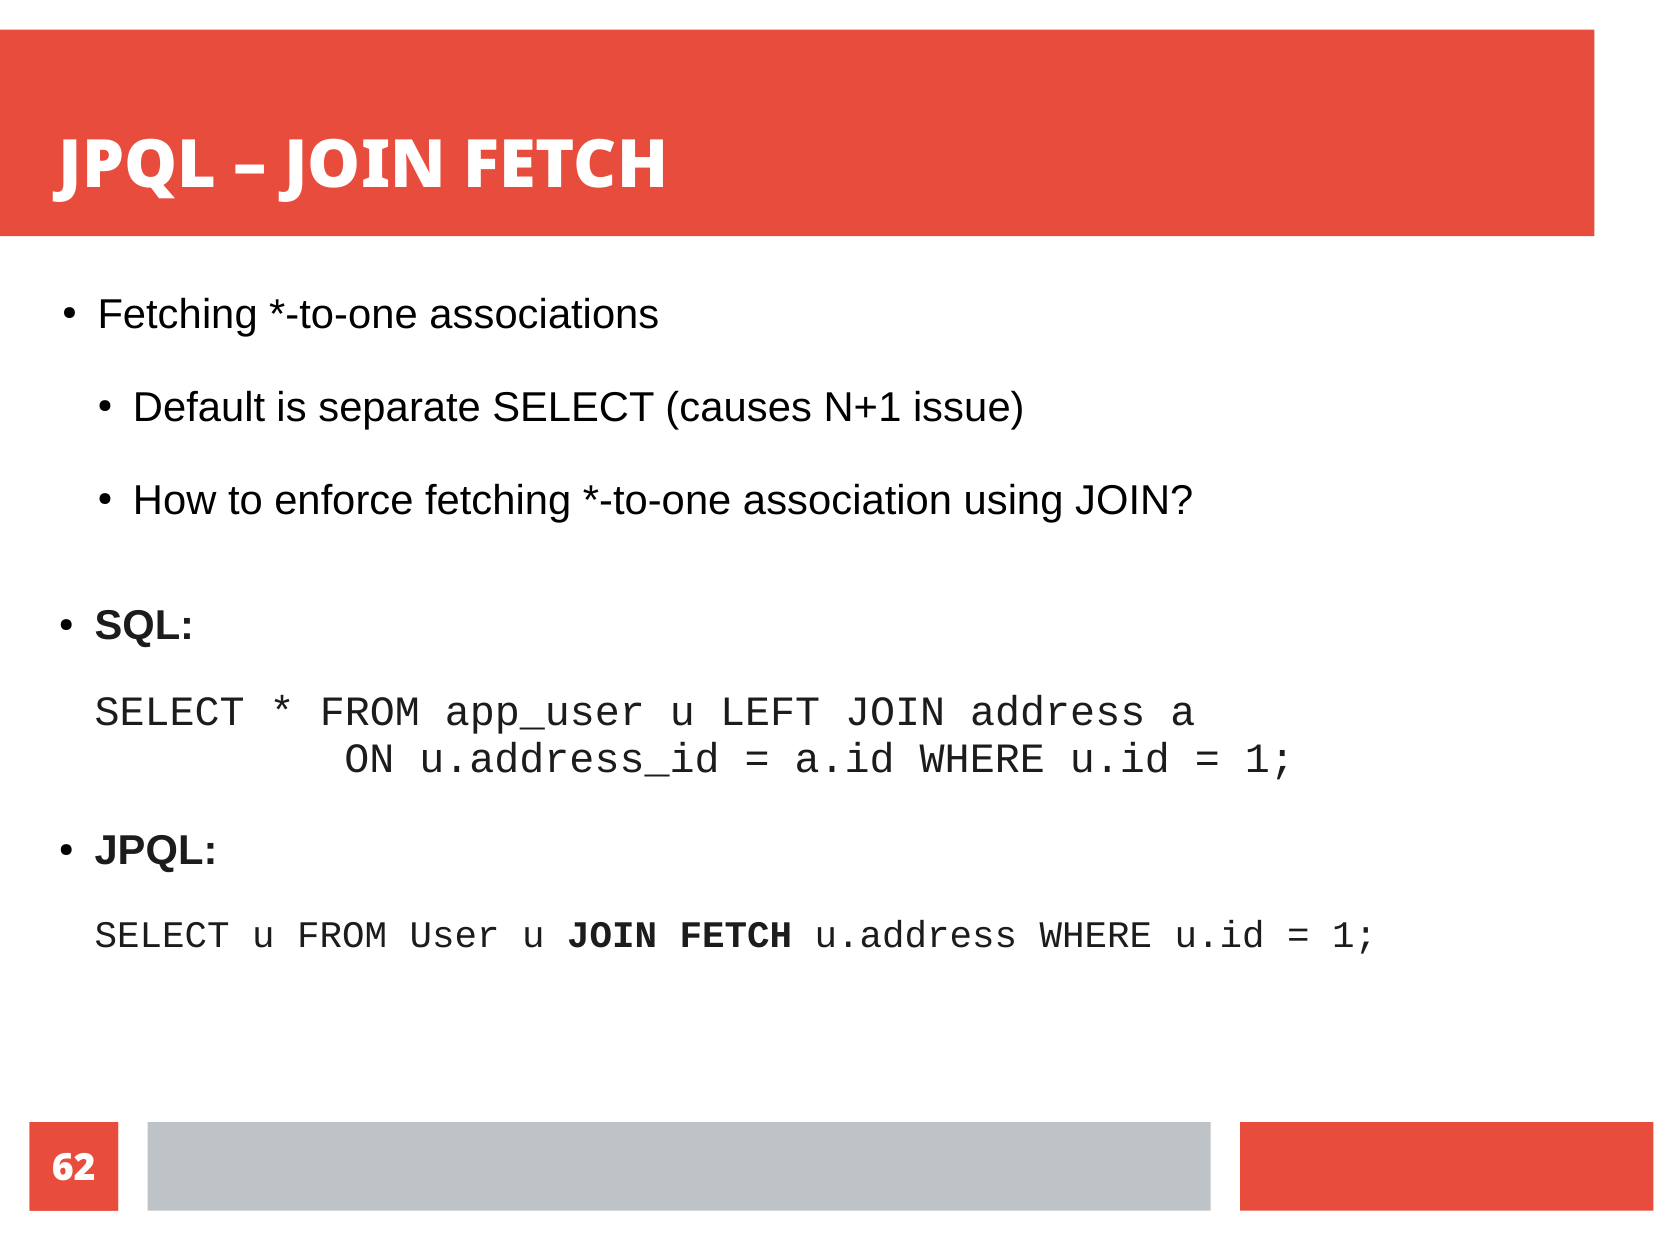

# JPQL – JOIN FETCH
Fetching *-to-one associations
Default is separate SELECT (causes N+1 issue)
How to enforce fetching *-to-one association using JOIN?
SQL:
SELECT * FROM app_user u LEFT JOIN address a
 ON u.address_id = a.id WHERE u.id = 1;
JPQL:
SELECT u FROM User u JOIN FETCH u.address WHERE u.id = 1;
62